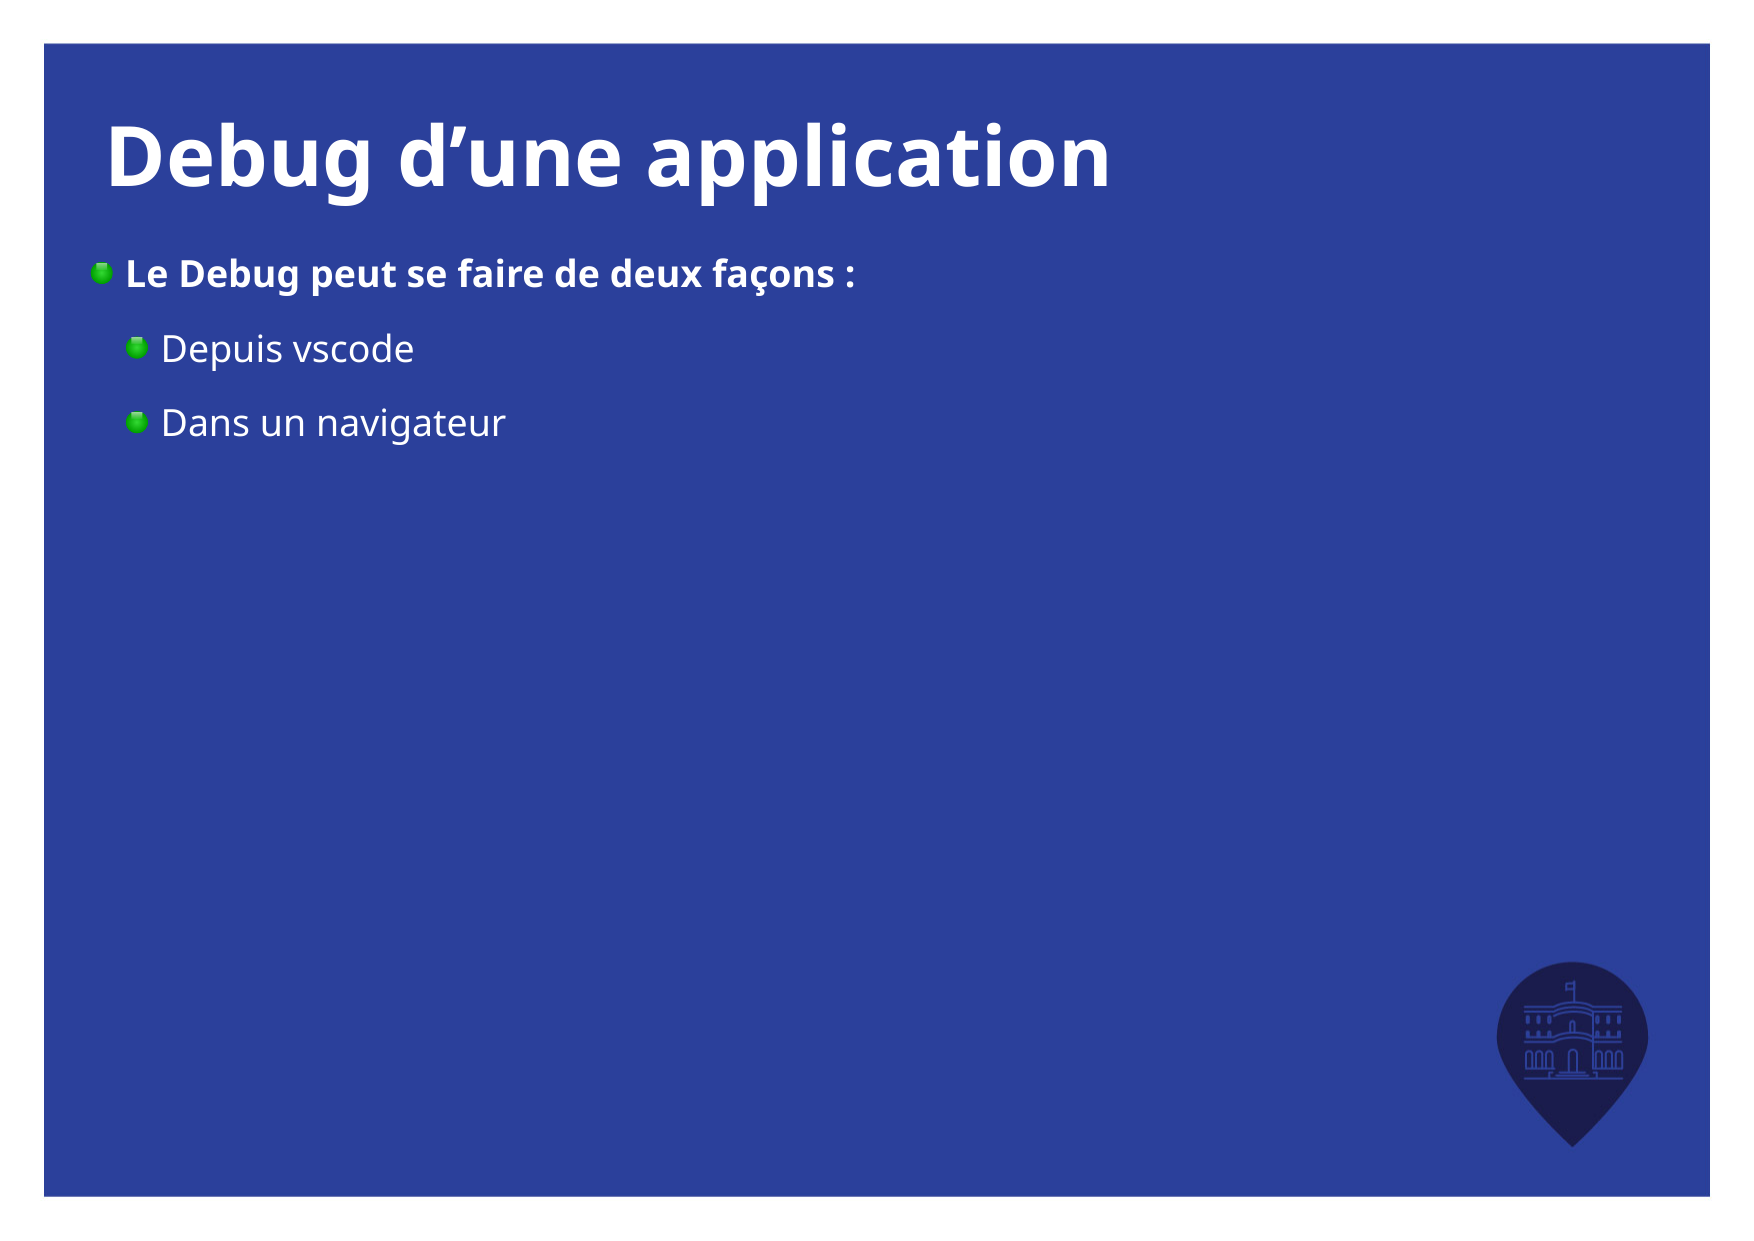

# Debug d’une application
Le Debug peut se faire de deux façons :
Depuis vscode
Dans un navigateur